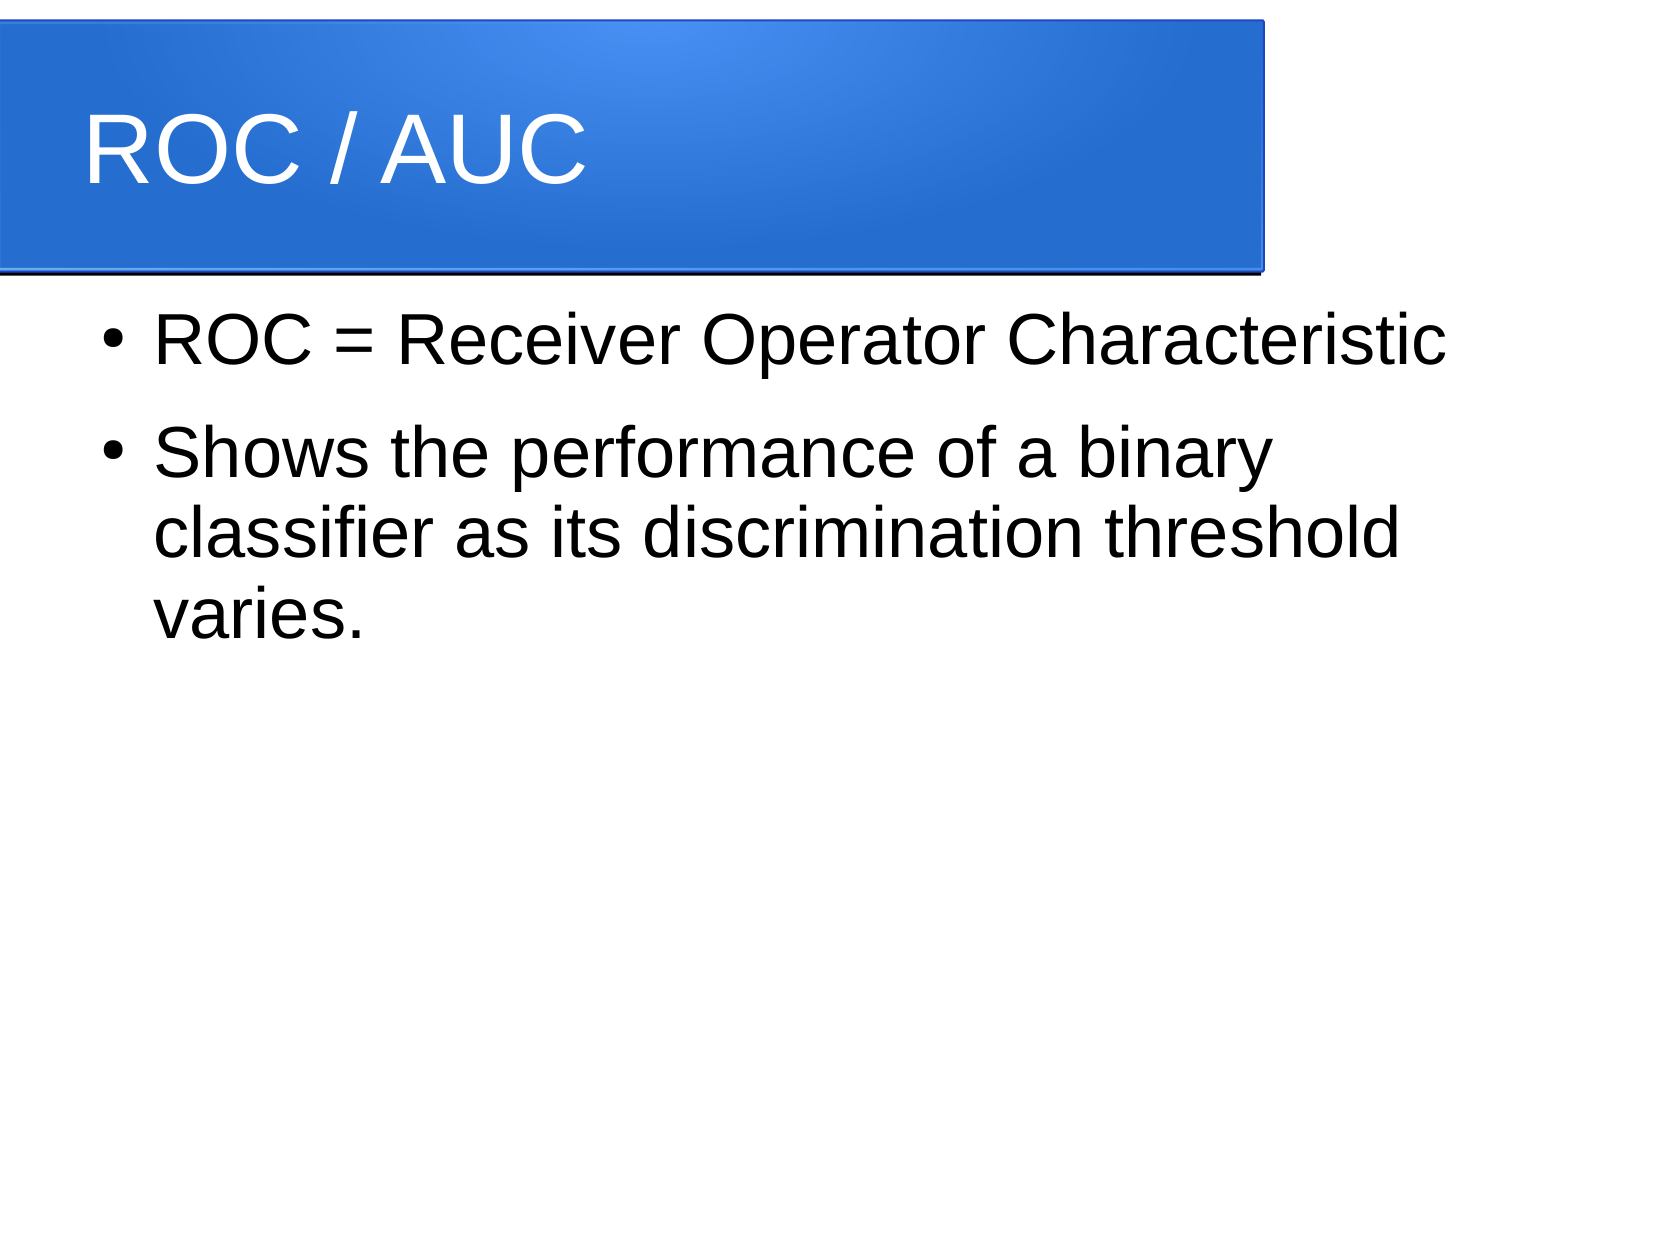

# ROC / AUC
ROC = Receiver Operator Characteristic
Shows the performance of a binary classifier as its discrimination threshold varies.